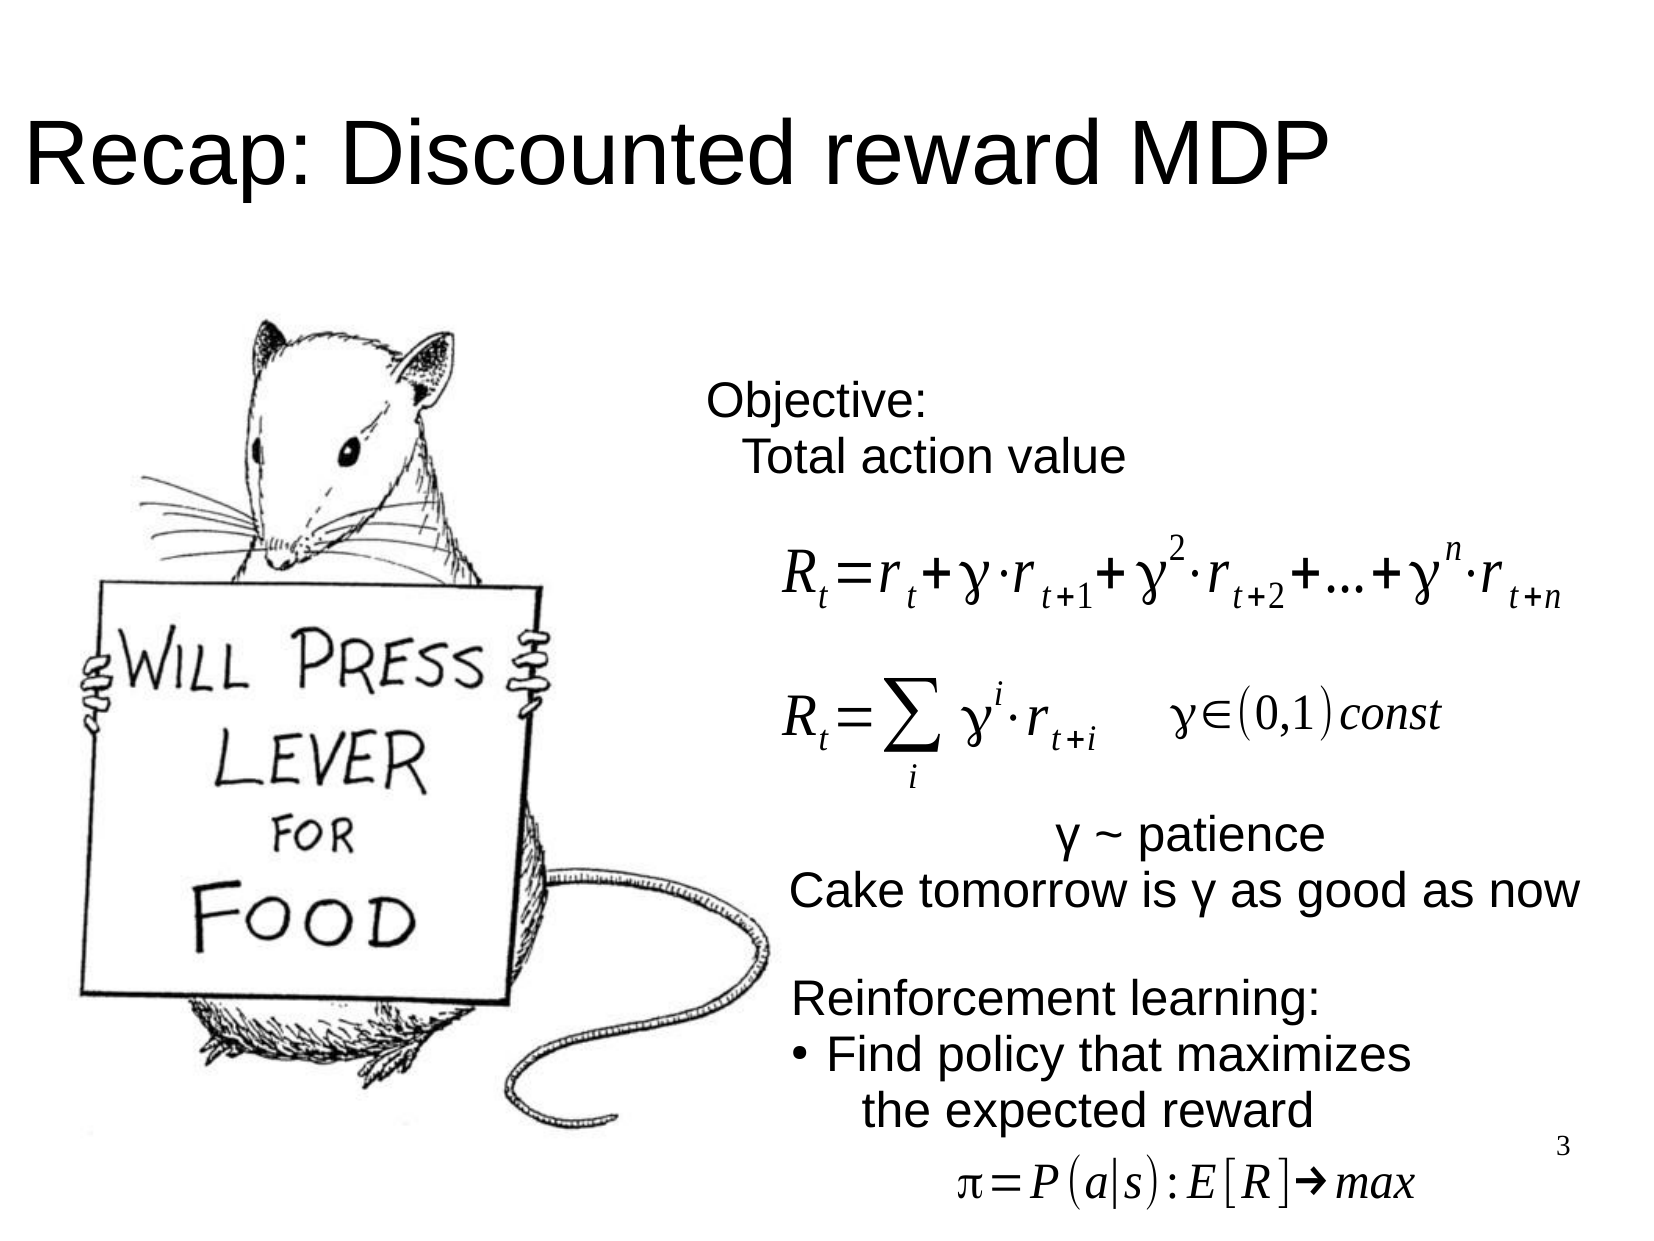

# Recap: Discounted reward MDP
Objective:
Total action value
γ ~ patience
Cake tomorrow is γ as good as now
Reinforcement learning:
Find policy that maximizes
the expected reward
3